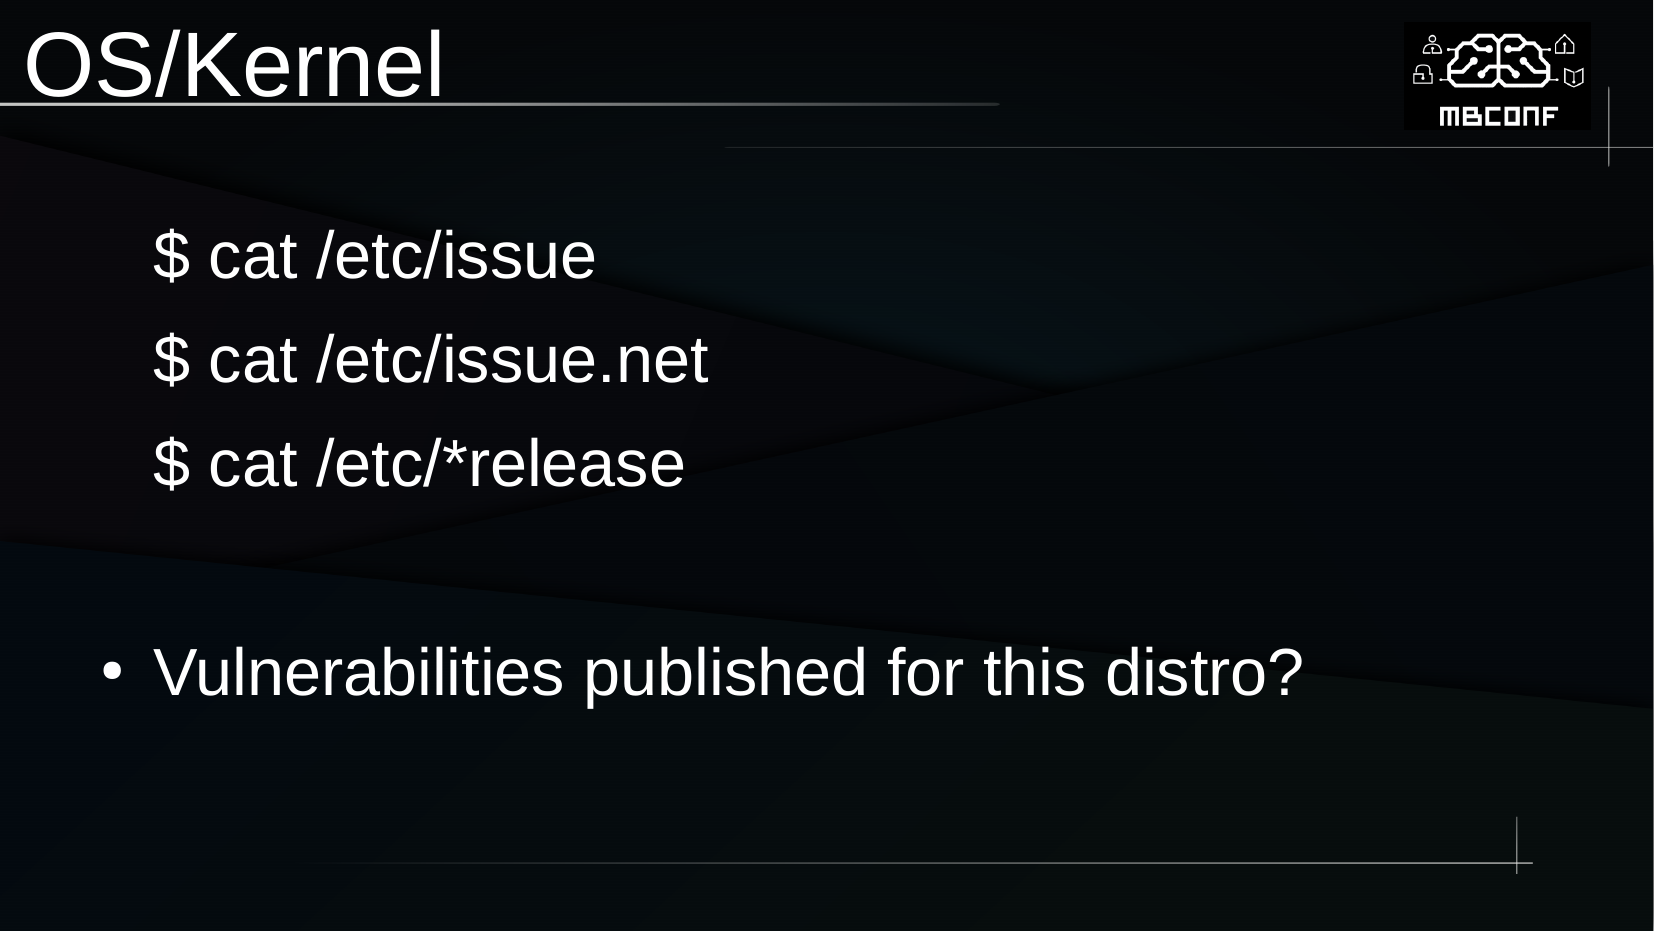

# OS/Kernel
$ cat /etc/issue
$ cat /etc/issue.net
$ cat /etc/*release
Vulnerabilities published for this distro?